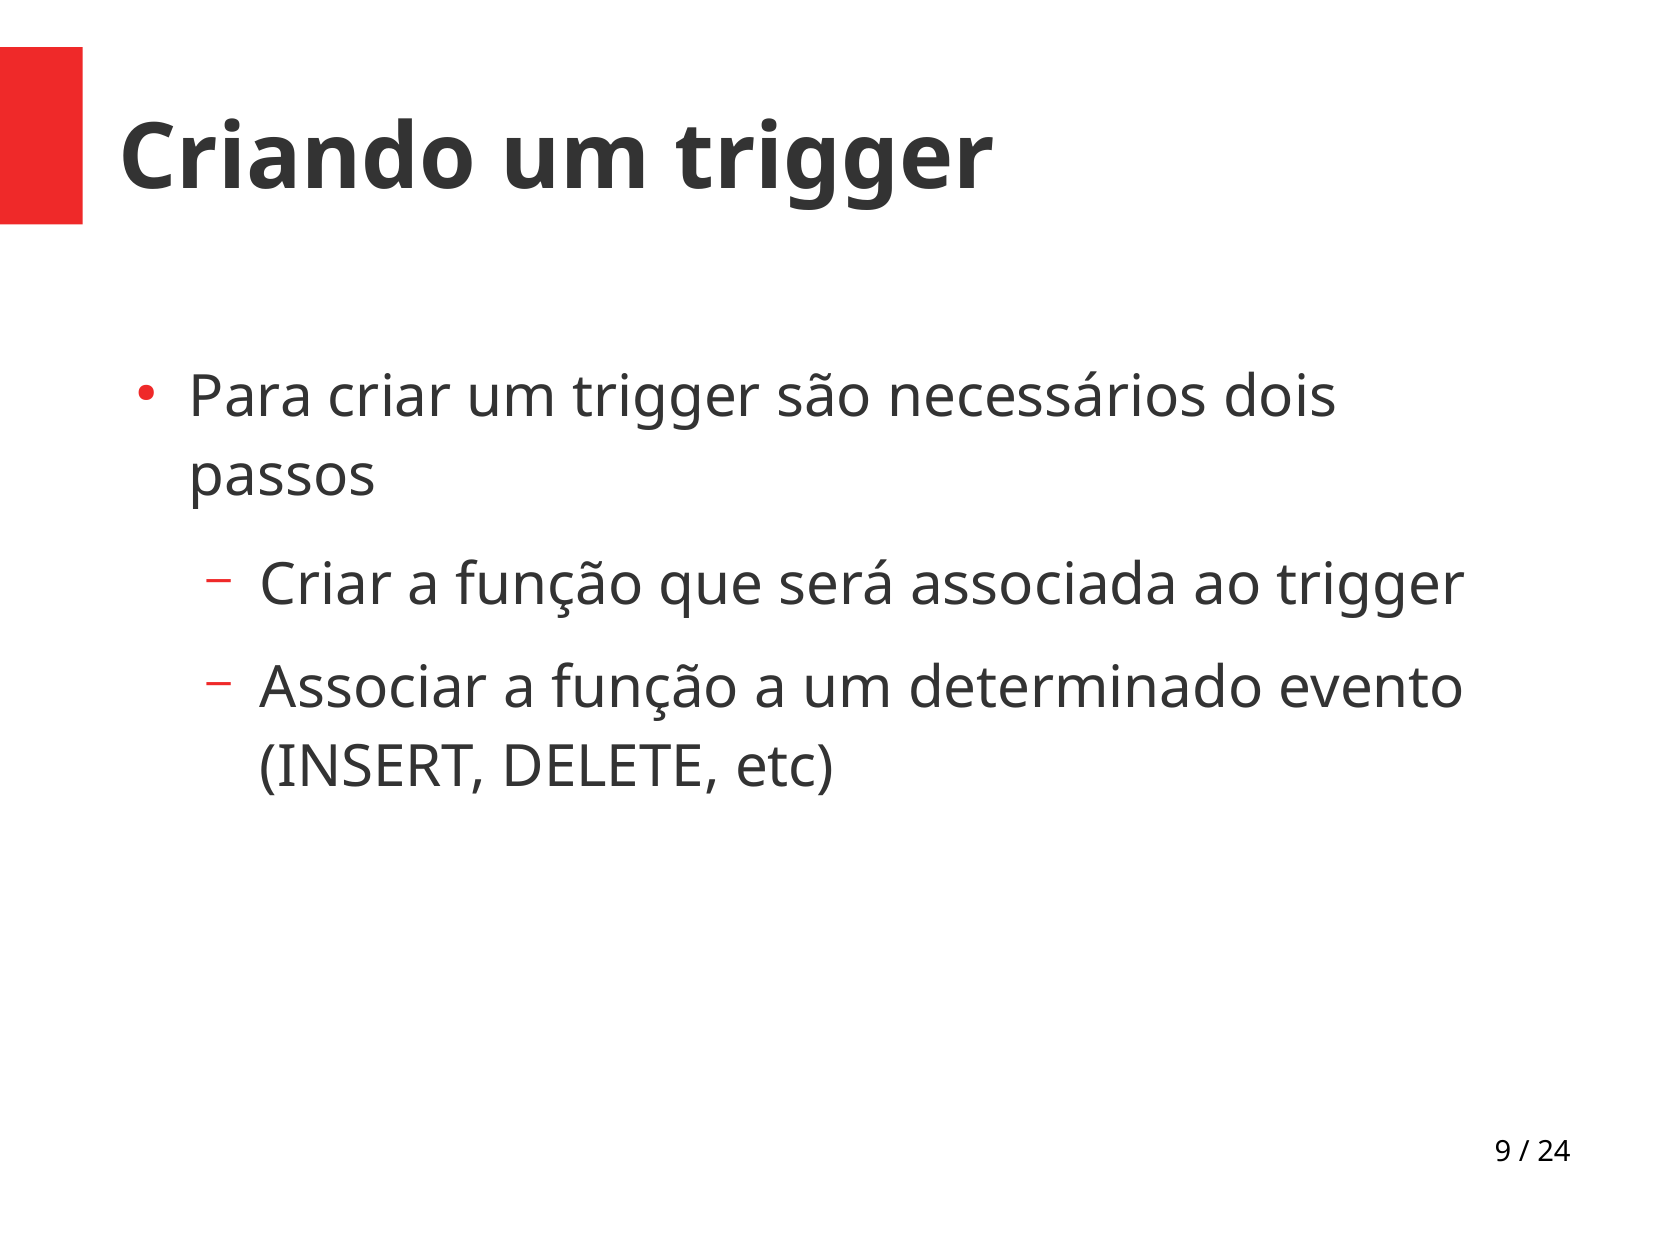

# Criando um trigger
Para criar um trigger são necessários dois passos
Criar a função que será associada ao trigger
Associar a função a um determinado evento (INSERT, DELETE, etc)
9